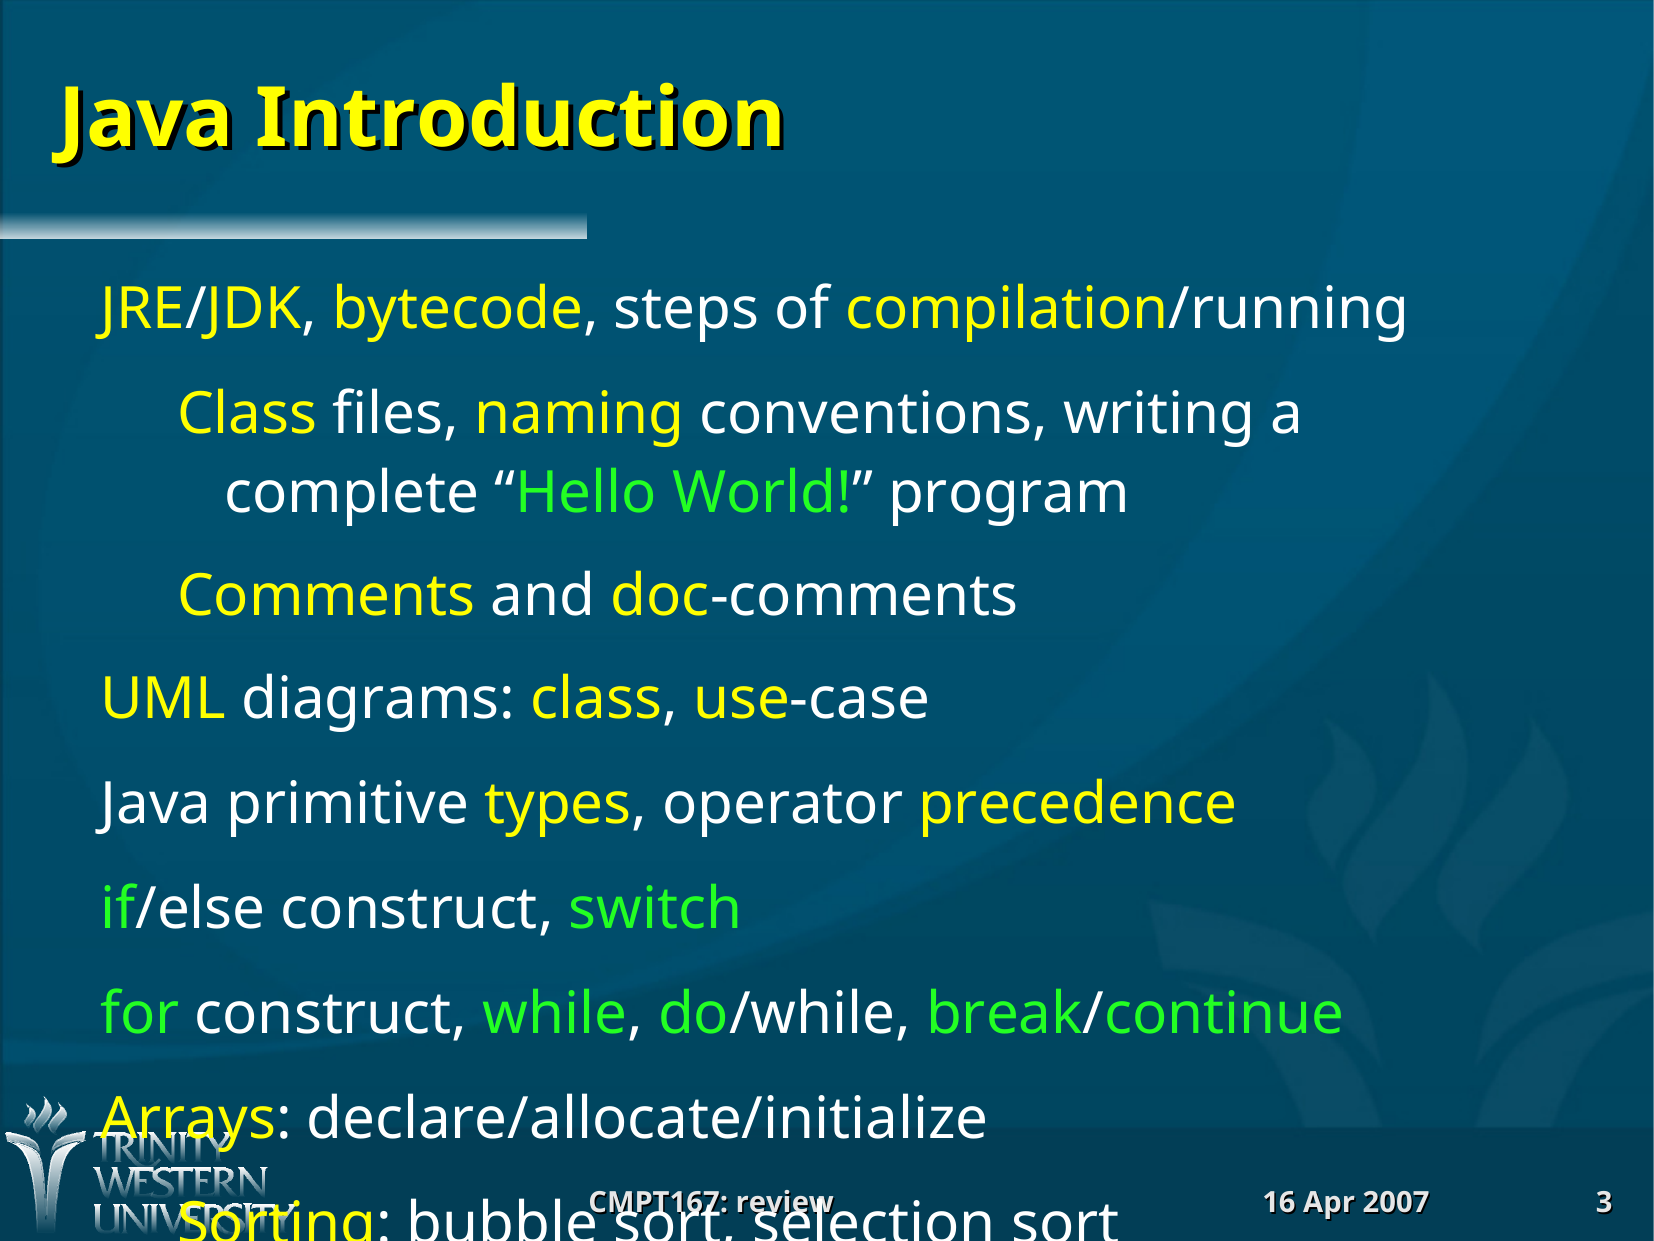

# Java Introduction
JRE/JDK, bytecode, steps of compilation/running
Class files, naming conventions, writing a complete “Hello World!” program
Comments and doc-comments
UML diagrams: class, use-case
Java primitive types, operator precedence
if/else construct, switch
for construct, while, do/while, break/continue
Arrays: declare/allocate/initialize
Sorting: bubble sort, selection sort
CMPT167: review
16 Apr 2007
3